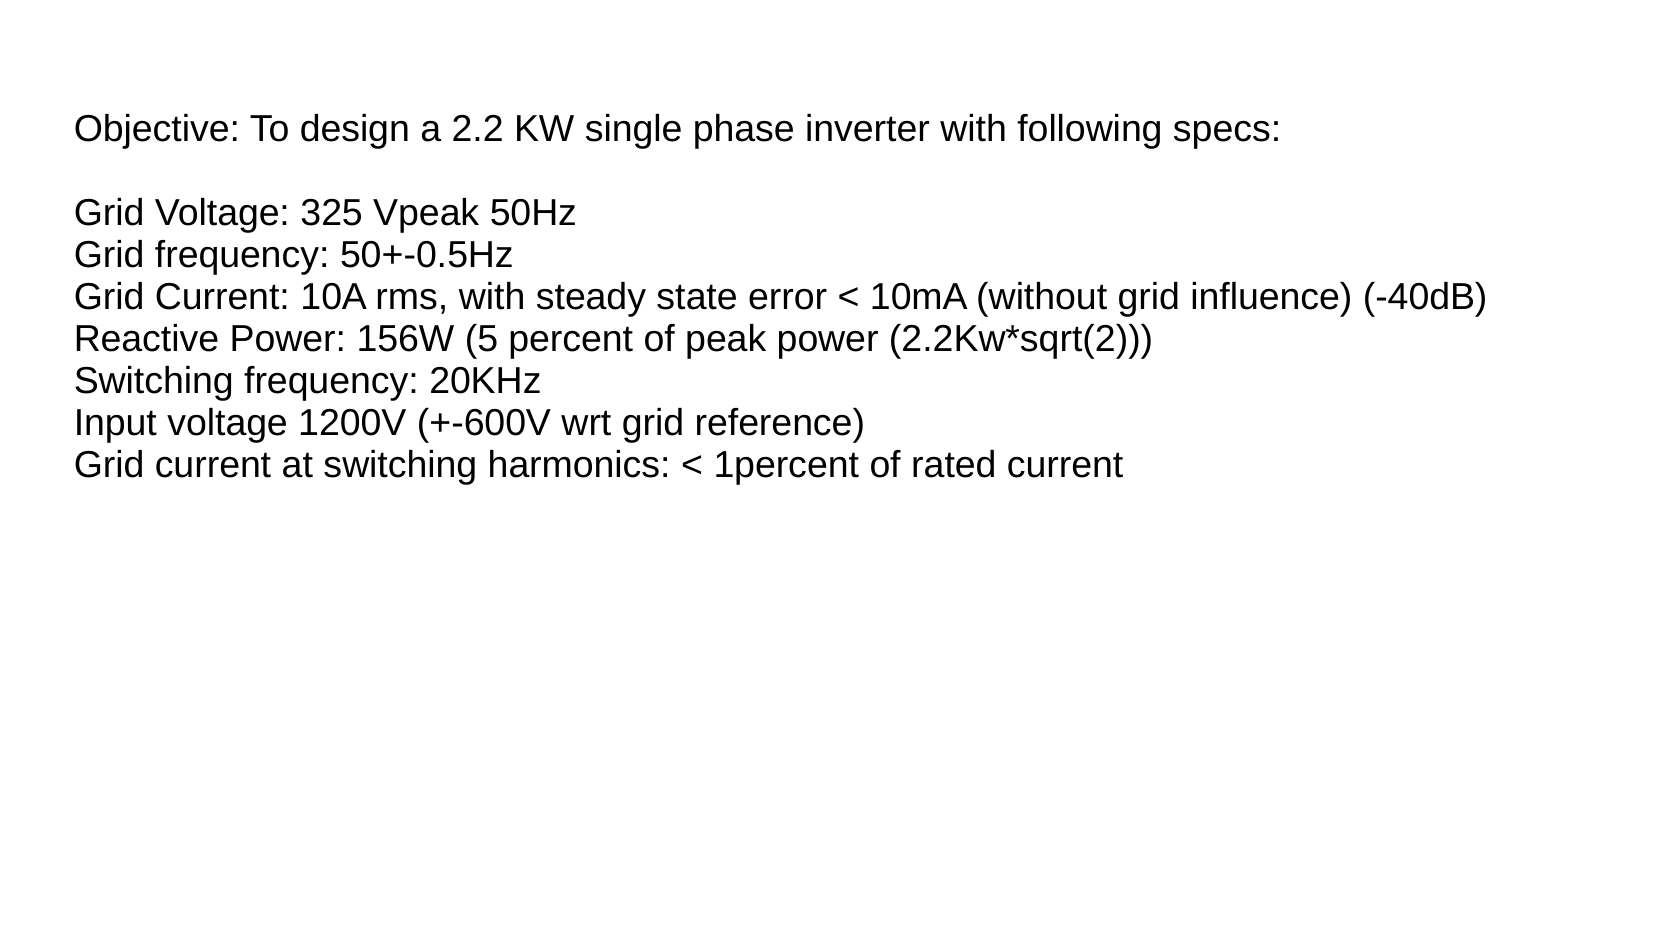

Objective: To design a 2.2 KW single phase inverter with following specs:
Grid Voltage: 325 Vpeak 50Hz
Grid frequency: 50+-0.5Hz
Grid Current: 10A rms, with steady state error < 10mA (without grid influence) (-40dB)
Reactive Power: 156W (5 percent of peak power (2.2Kw*sqrt(2)))
Switching frequency: 20KHz
Input voltage 1200V (+-600V wrt grid reference)
Grid current at switching harmonics: < 1percent of rated current